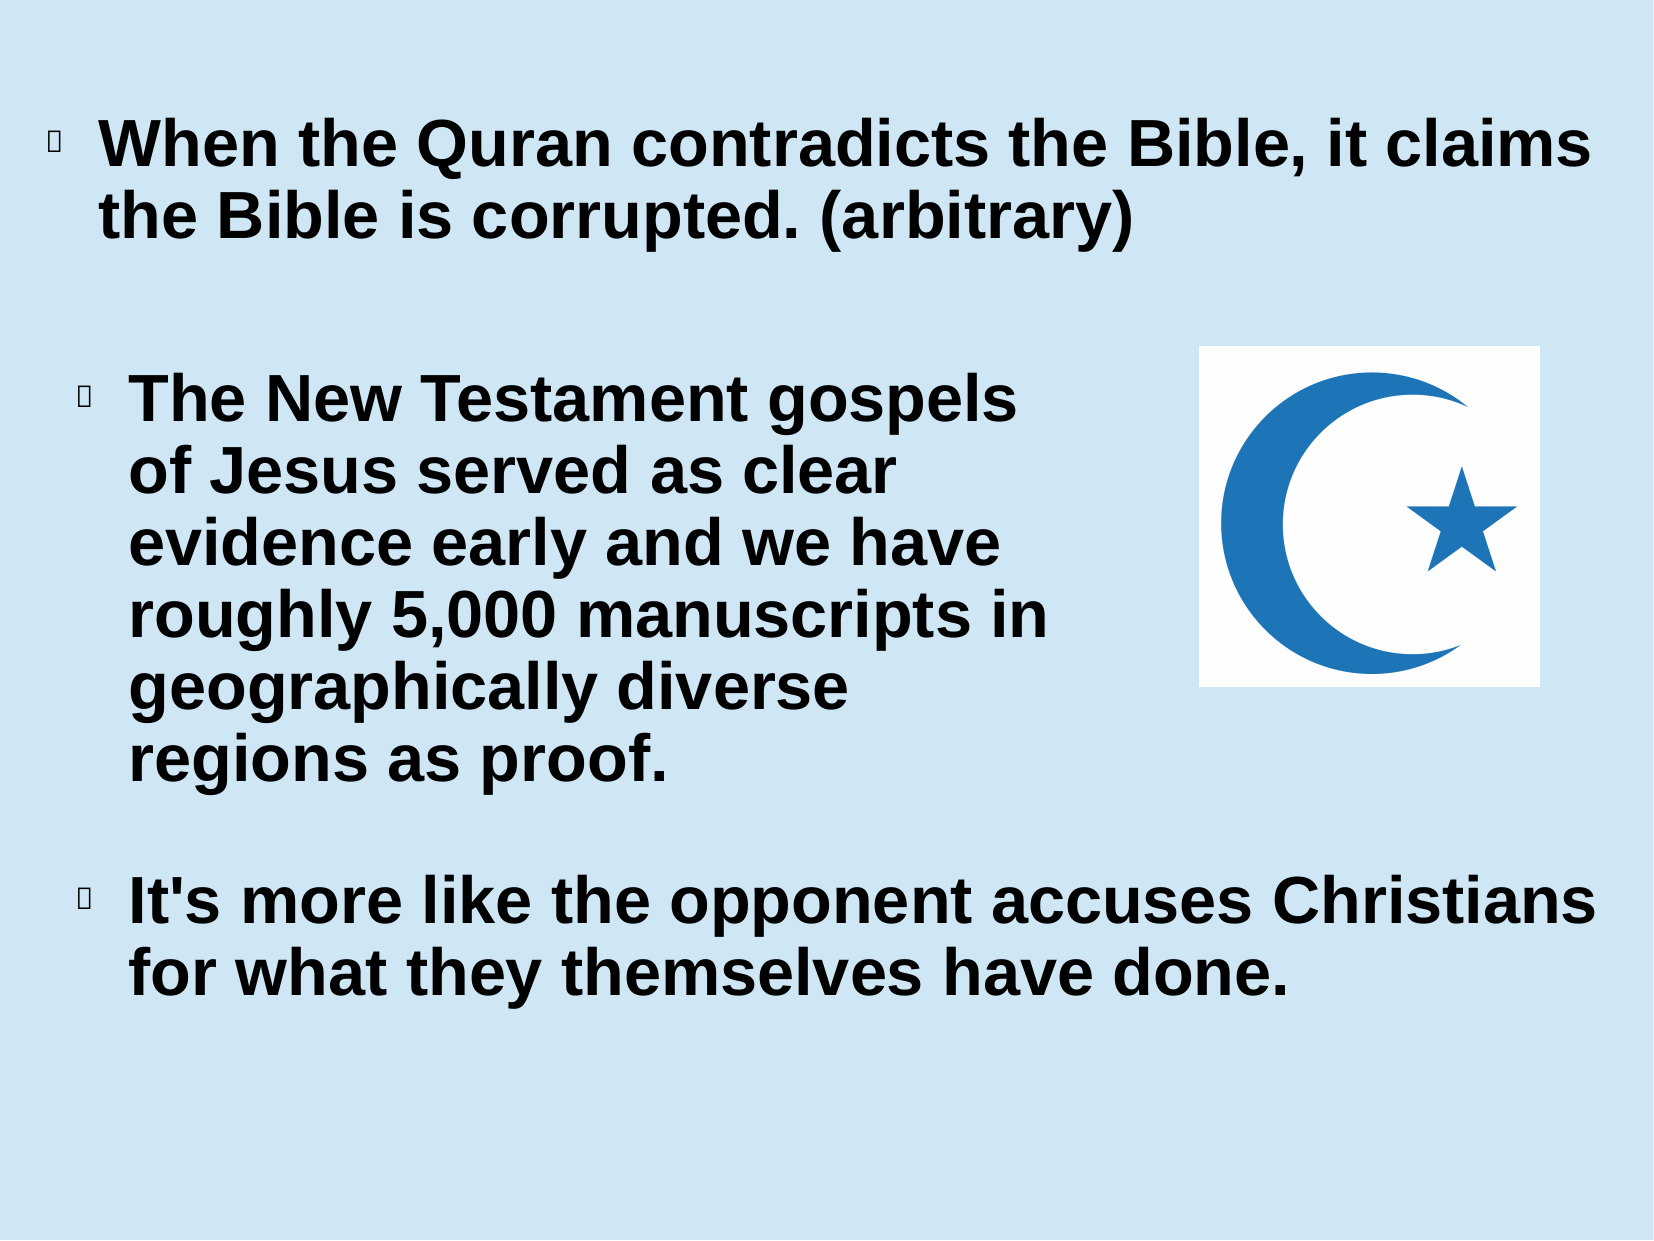

# When the Quran contradicts the Bible, it claims the Bible is corrupted. (arbitrary)
The New Testament gospels of Jesus served as clear evidence early and we have roughly 5,000 manuscripts in geographically diverse regions as proof.
It's more like the opponent accuses Christians for what they themselves have done.